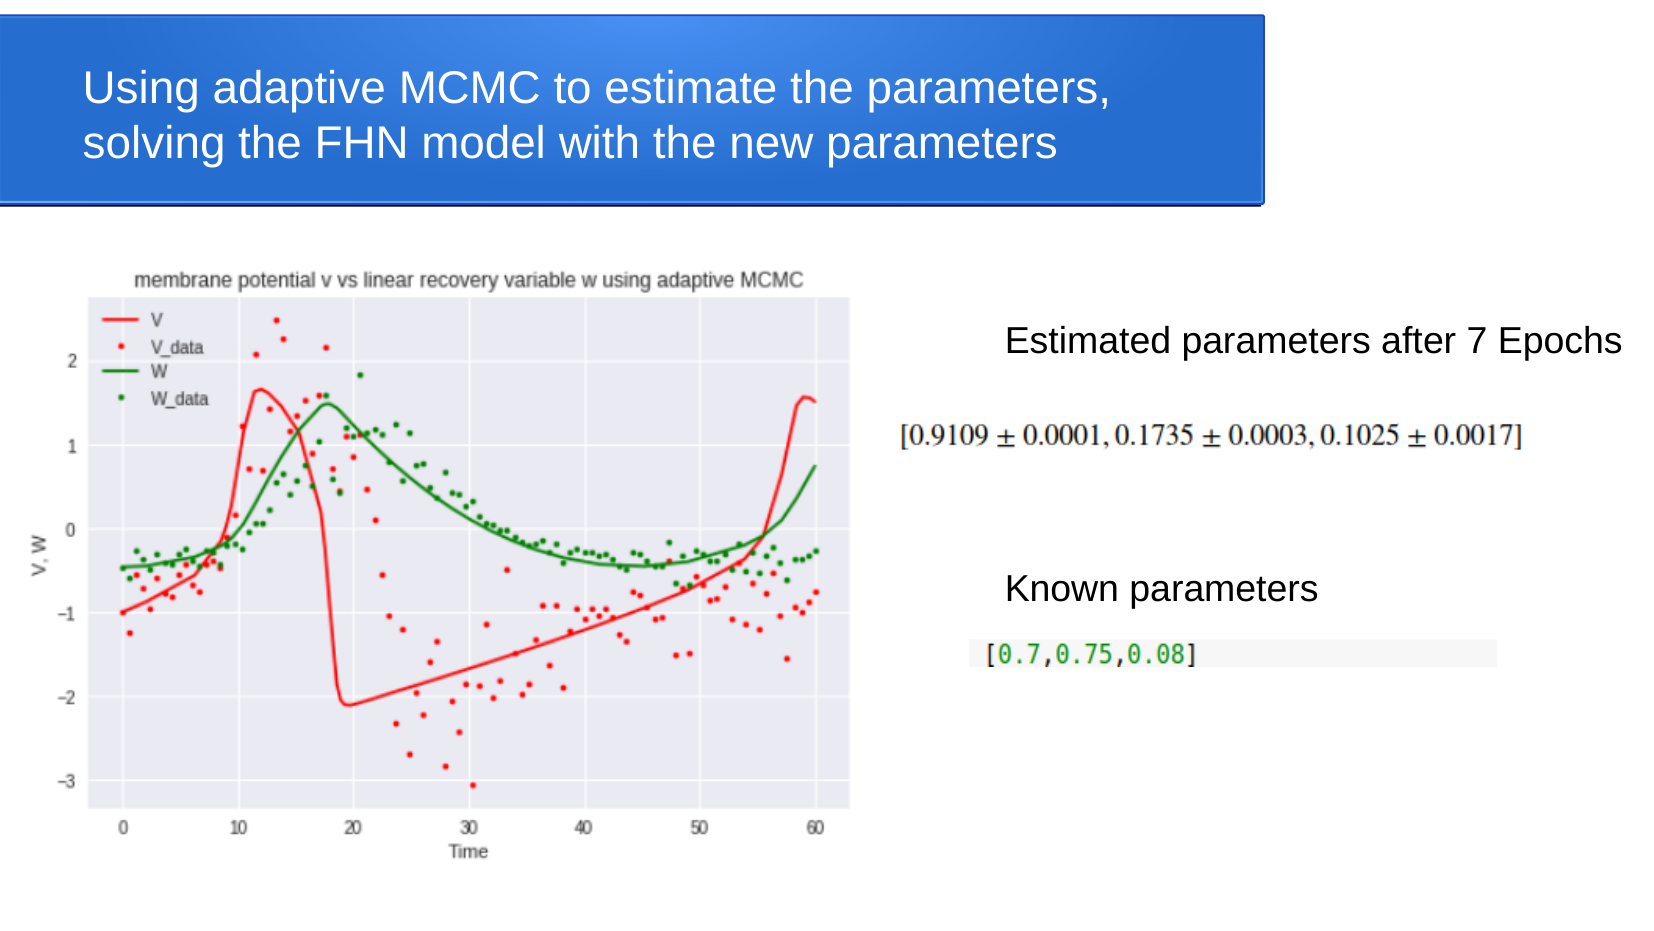

# Using adaptive MCMC to estimate the parameters, solving the FHN model with the new parameters
Estimated parameters after 7 Epochs
Known parameters